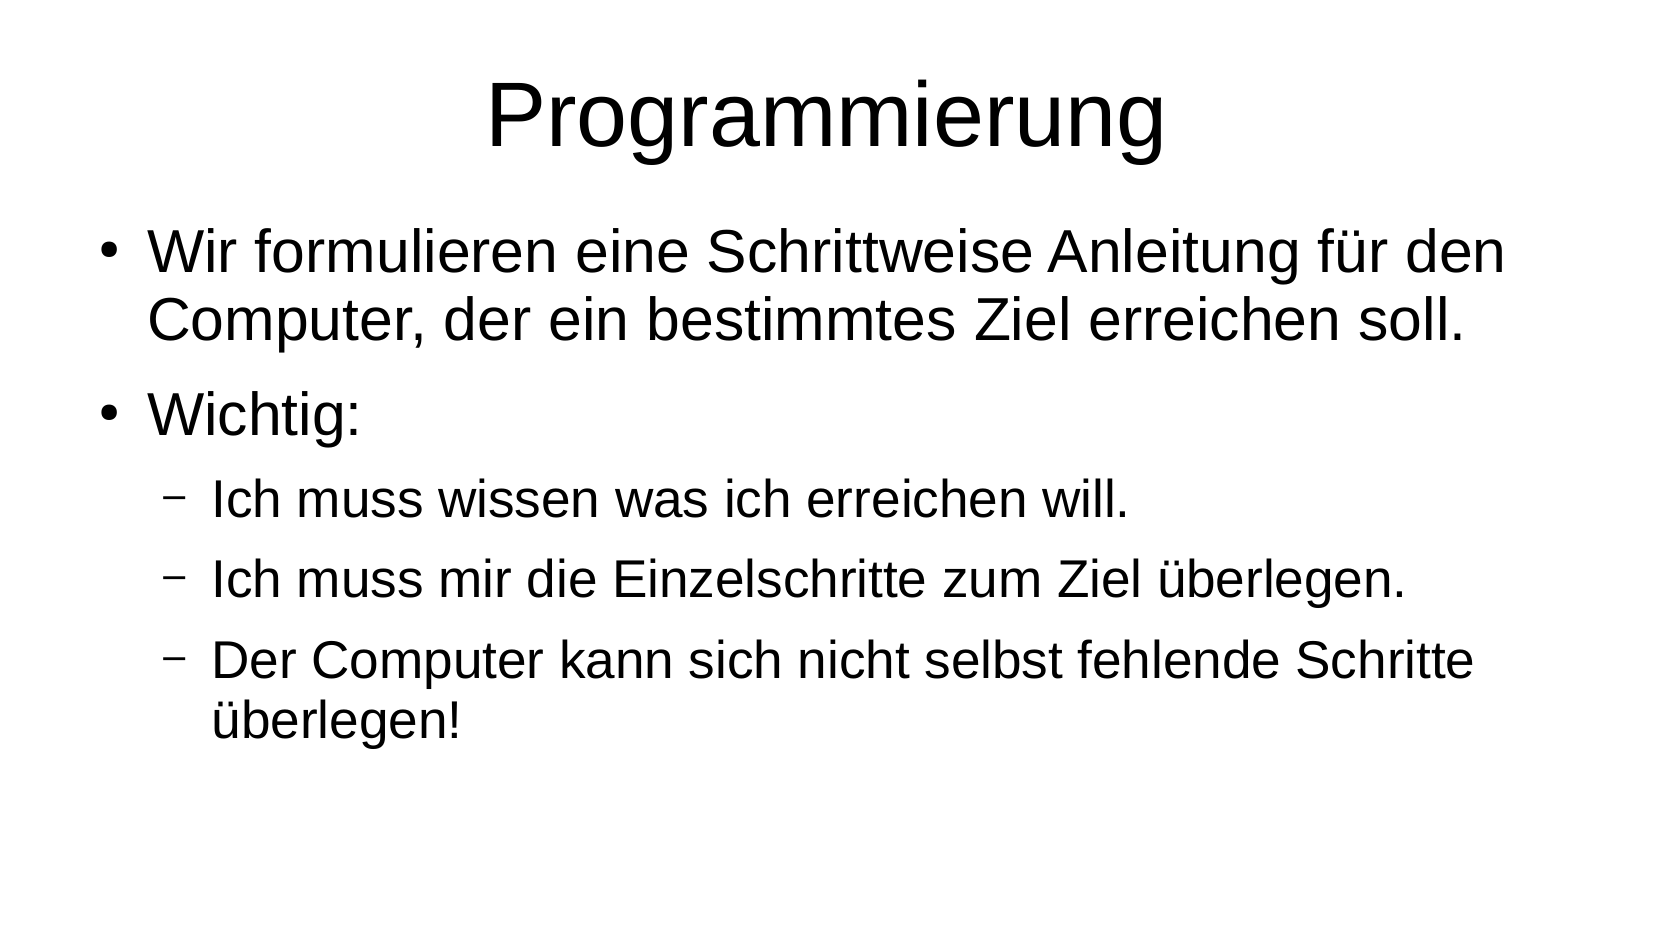

# Programmierung
Wir formulieren eine Schrittweise Anleitung für den Computer, der ein bestimmtes Ziel erreichen soll.
Wichtig:
Ich muss wissen was ich erreichen will.
Ich muss mir die Einzelschritte zum Ziel überlegen.
Der Computer kann sich nicht selbst fehlende Schritte überlegen!